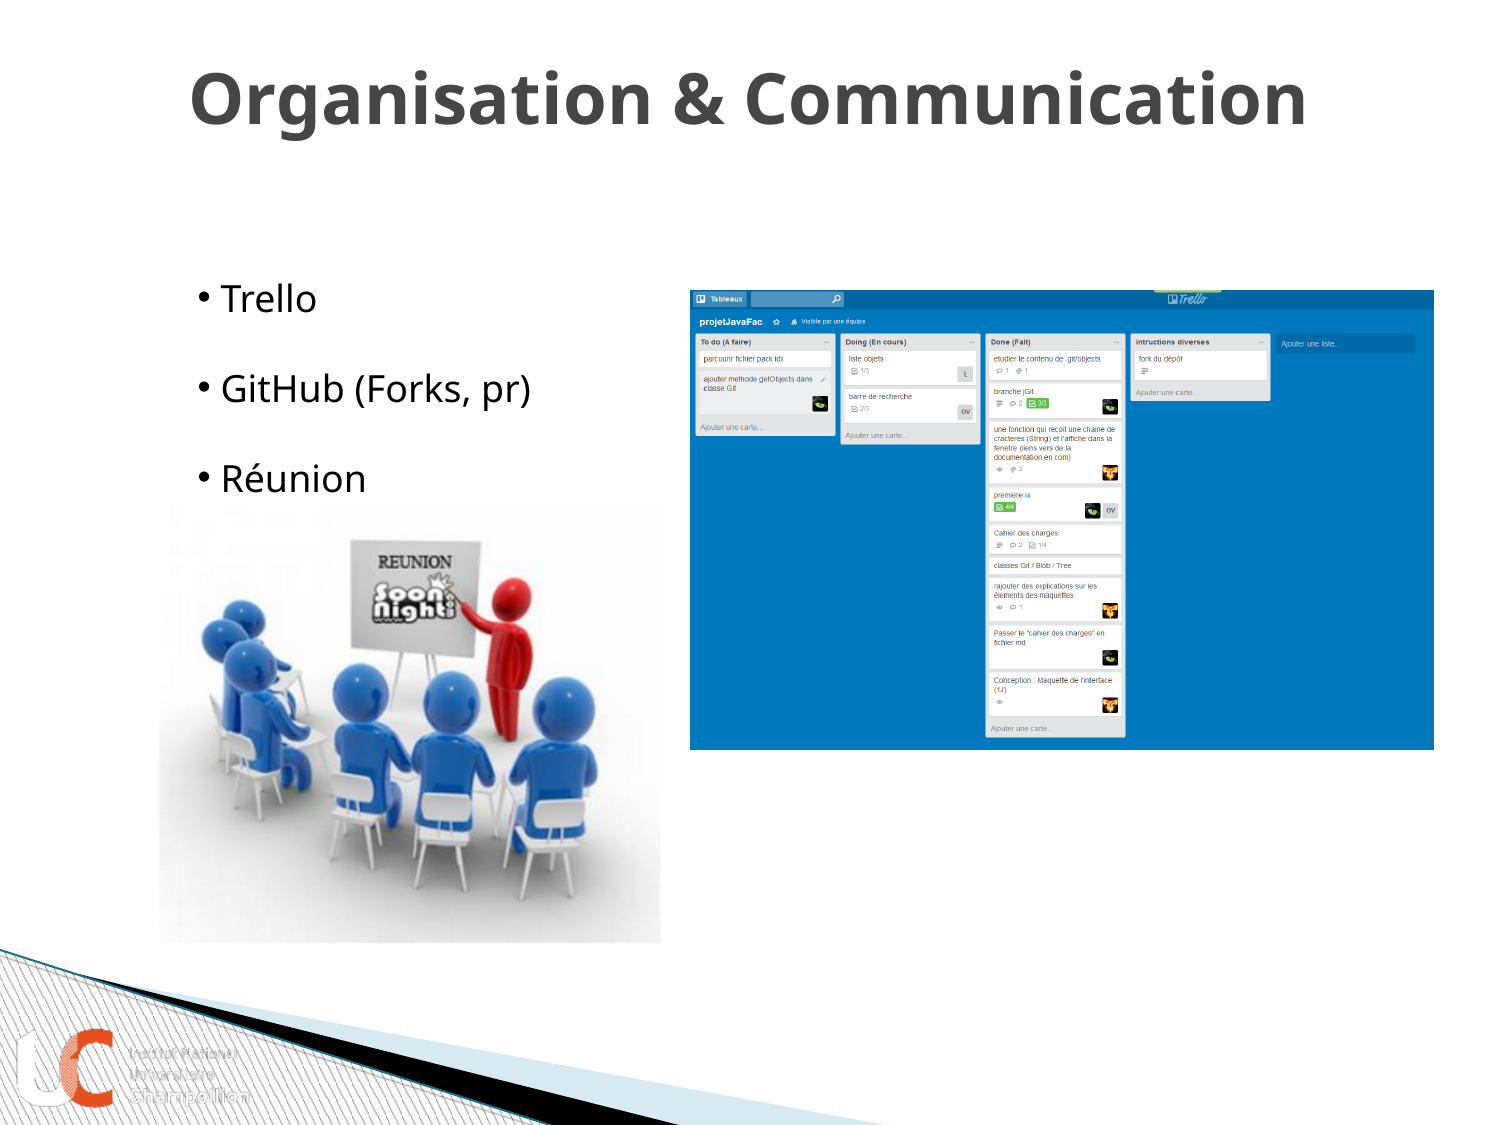

# Organisation & Communication
 Trello
 GitHub (Forks, pr)
 Réunion